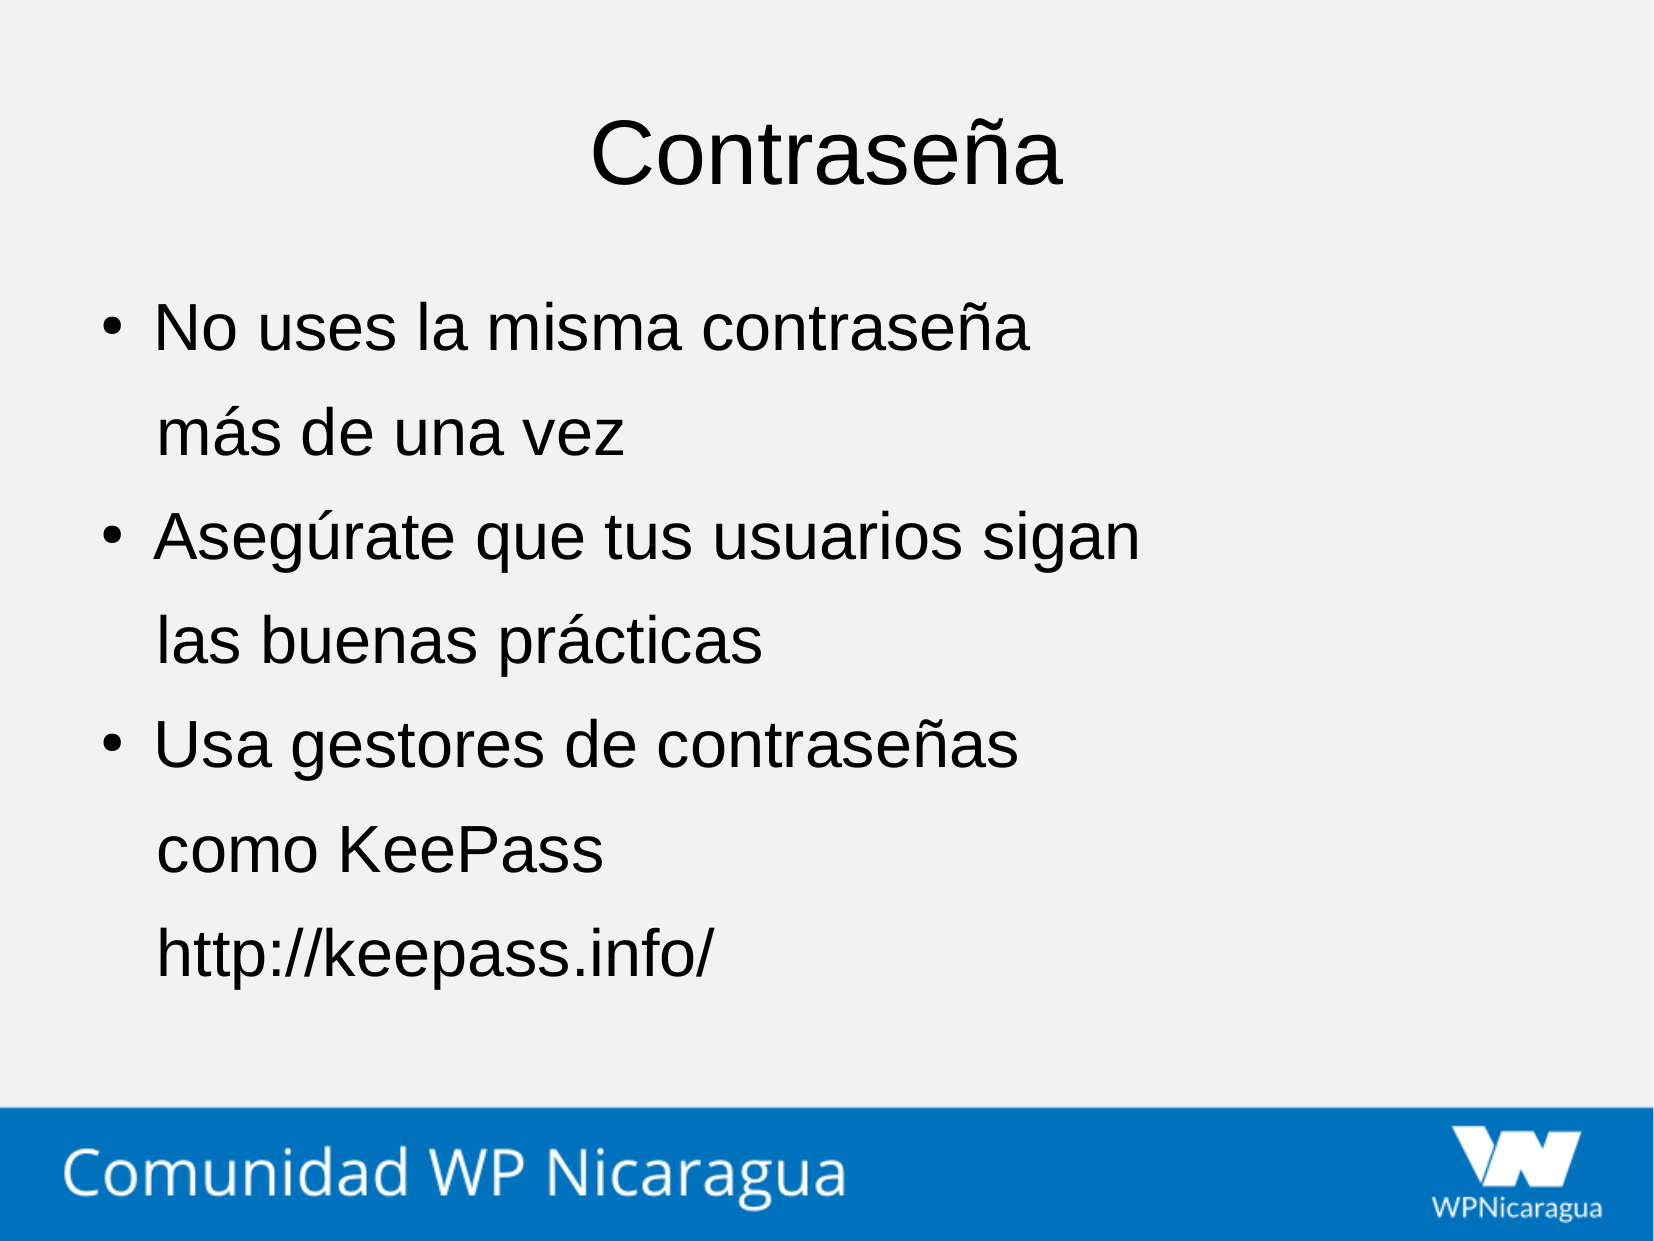

# Contraseña
No uses la misma contraseña
 más de una vez
Asegúrate que tus usuarios sigan
 las buenas prácticas
Usa gestores de contraseñas
 como KeePass
 http://keepass.info/